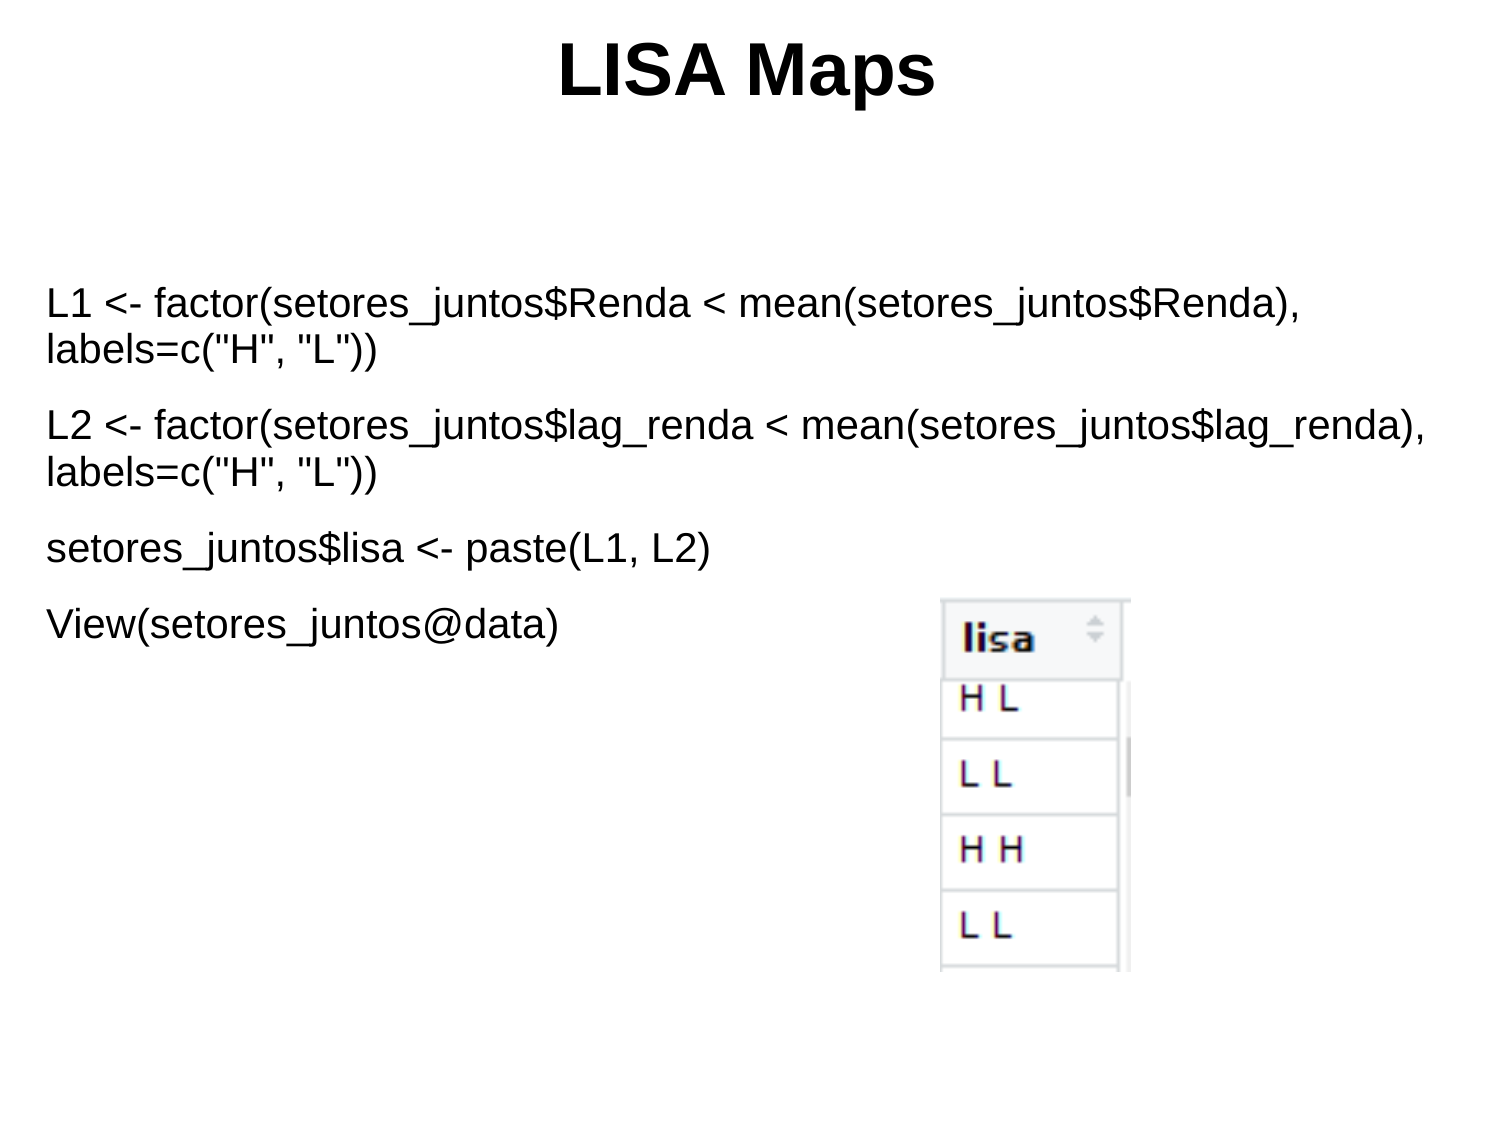

# LISA Maps
L1 <- factor(setores_juntos$Renda < mean(setores_juntos$Renda), labels=c("H", "L"))
L2 <- factor(setores_juntos$lag_renda < mean(setores_juntos$lag_renda), labels=c("H", "L"))
setores_juntos$lisa <- paste(L1, L2)
View(setores_juntos@data)